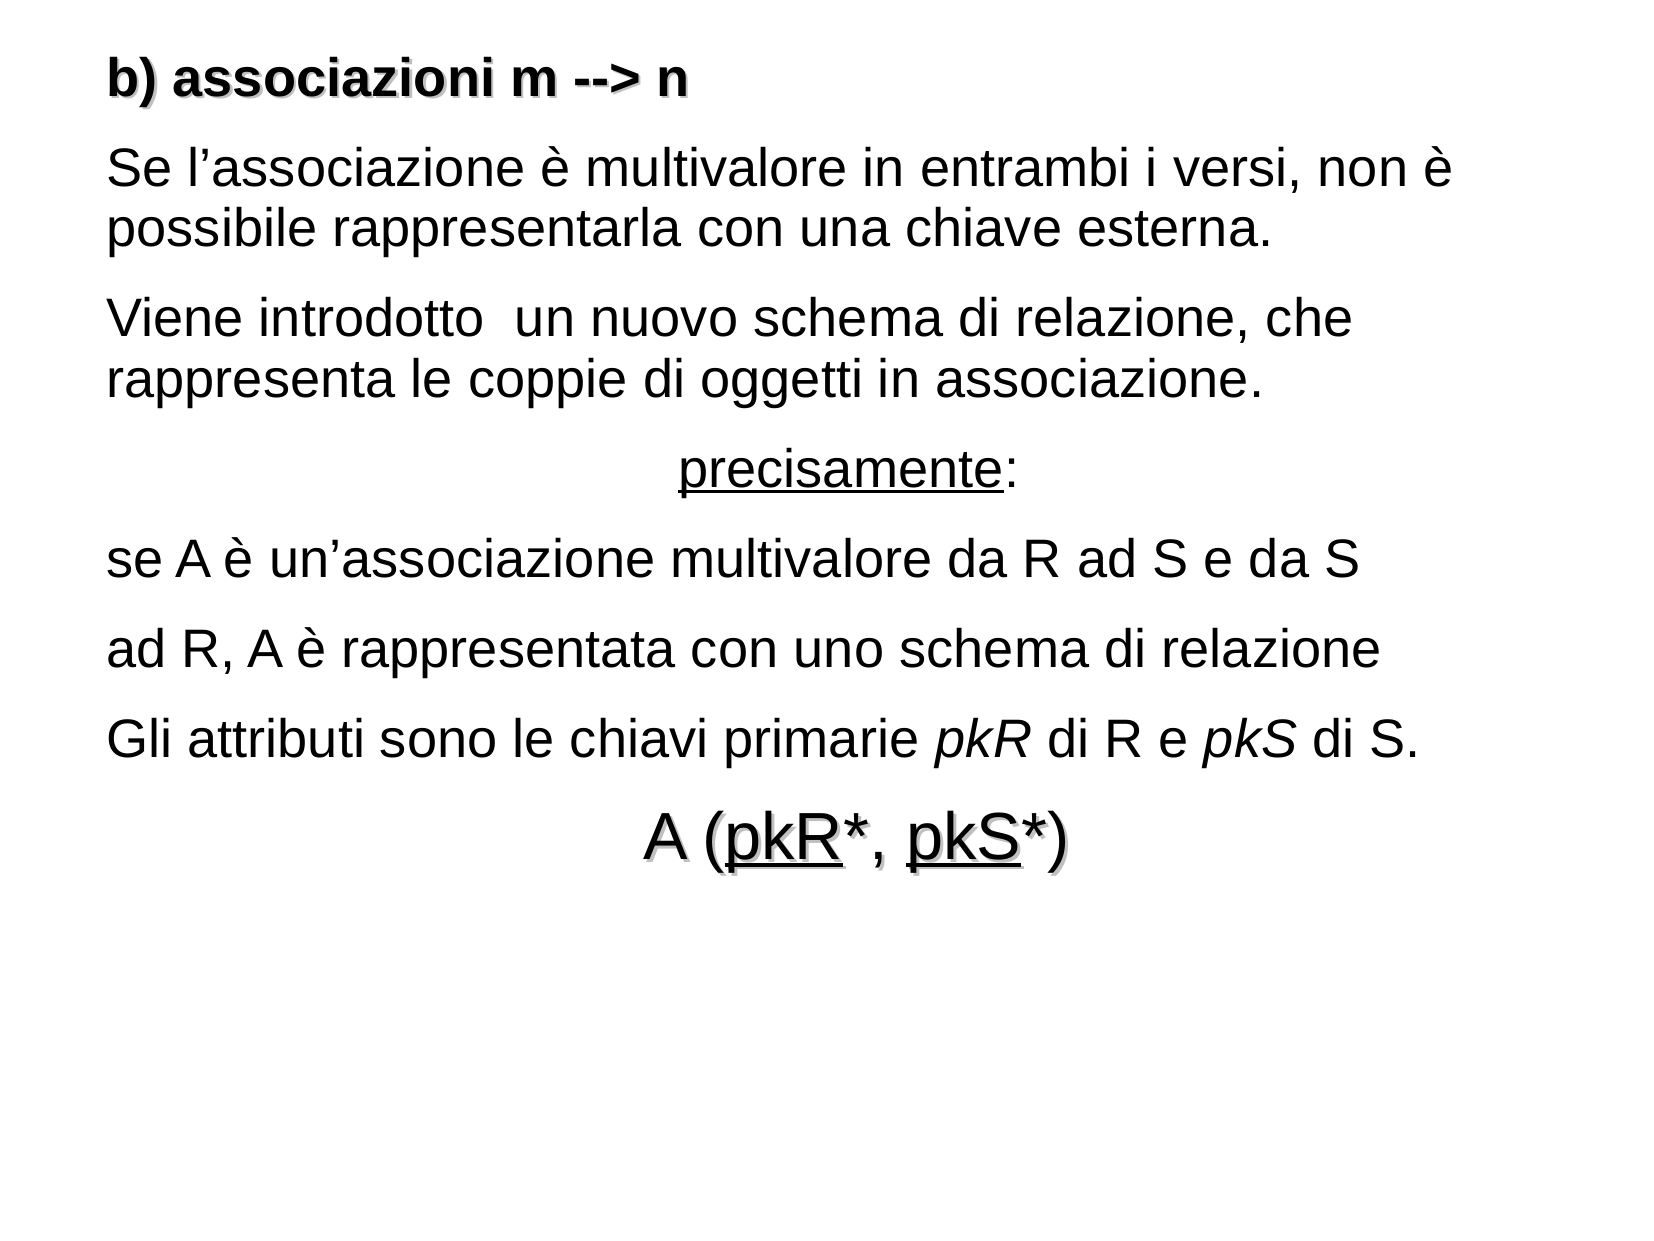

# b) associazioni m --> n
Se l’associazione è multivalore in entrambi i versi, non è possibile rappresentarla con una chiave esterna.
Viene introdotto un nuovo schema di relazione, che rappresenta le coppie di oggetti in associazione.
precisamente:
se A è un’associazione multivalore da R ad S e da S
ad R, A è rappresentata con uno schema di relazione
Gli attributi sono le chiavi primarie pkR di R e pkS di S.
A (pkR*, pkS*)